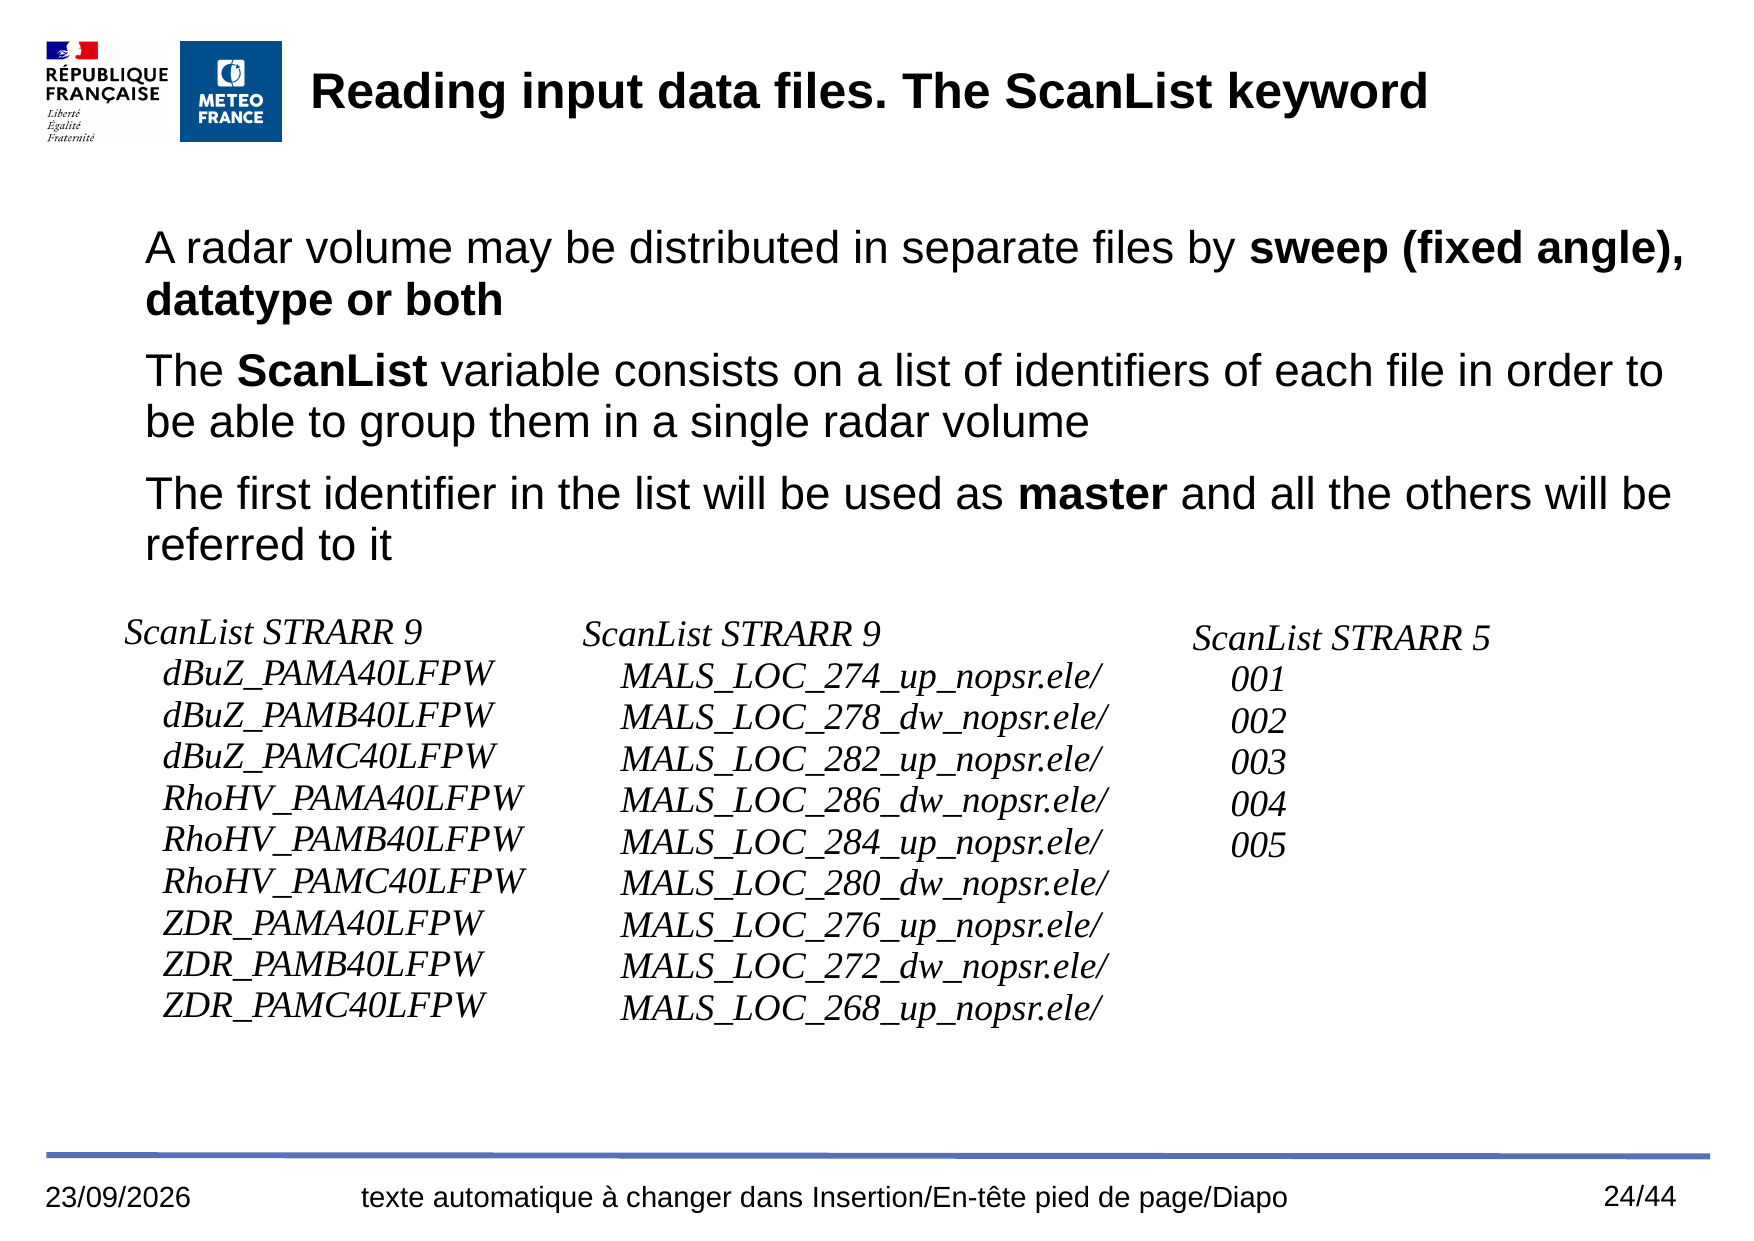

# Reading input data files. The ScanList keyword
A radar volume may be distributed in separate files by sweep (fixed angle), datatype or both
The ScanList variable consists on a list of identifiers of each file in order to be able to group them in a single radar volume
The first identifier in the list will be used as master and all the others will be referred to it
ScanList STRARR 9
 dBuZ_PAMA40LFPW
 dBuZ_PAMB40LFPW
 dBuZ_PAMC40LFPW
 RhoHV_PAMA40LFPW
 RhoHV_PAMB40LFPW
 RhoHV_PAMC40LFPW
 ZDR_PAMA40LFPW
 ZDR_PAMB40LFPW
 ZDR_PAMC40LFPW
ScanList STRARR 9
 MALS_LOC_274_up_nopsr.ele/
 MALS_LOC_278_dw_nopsr.ele/
 MALS_LOC_282_up_nopsr.ele/
 MALS_LOC_286_dw_nopsr.ele/
 MALS_LOC_284_up_nopsr.ele/
 MALS_LOC_280_dw_nopsr.ele/
 MALS_LOC_276_up_nopsr.ele/
 MALS_LOC_272_dw_nopsr.ele/
 MALS_LOC_268_up_nopsr.ele/
ScanList STRARR 5
 001
 002
 003
 004
 005
24
texte automatique à changer dans Insertion/En-tête pied de page/Diapo